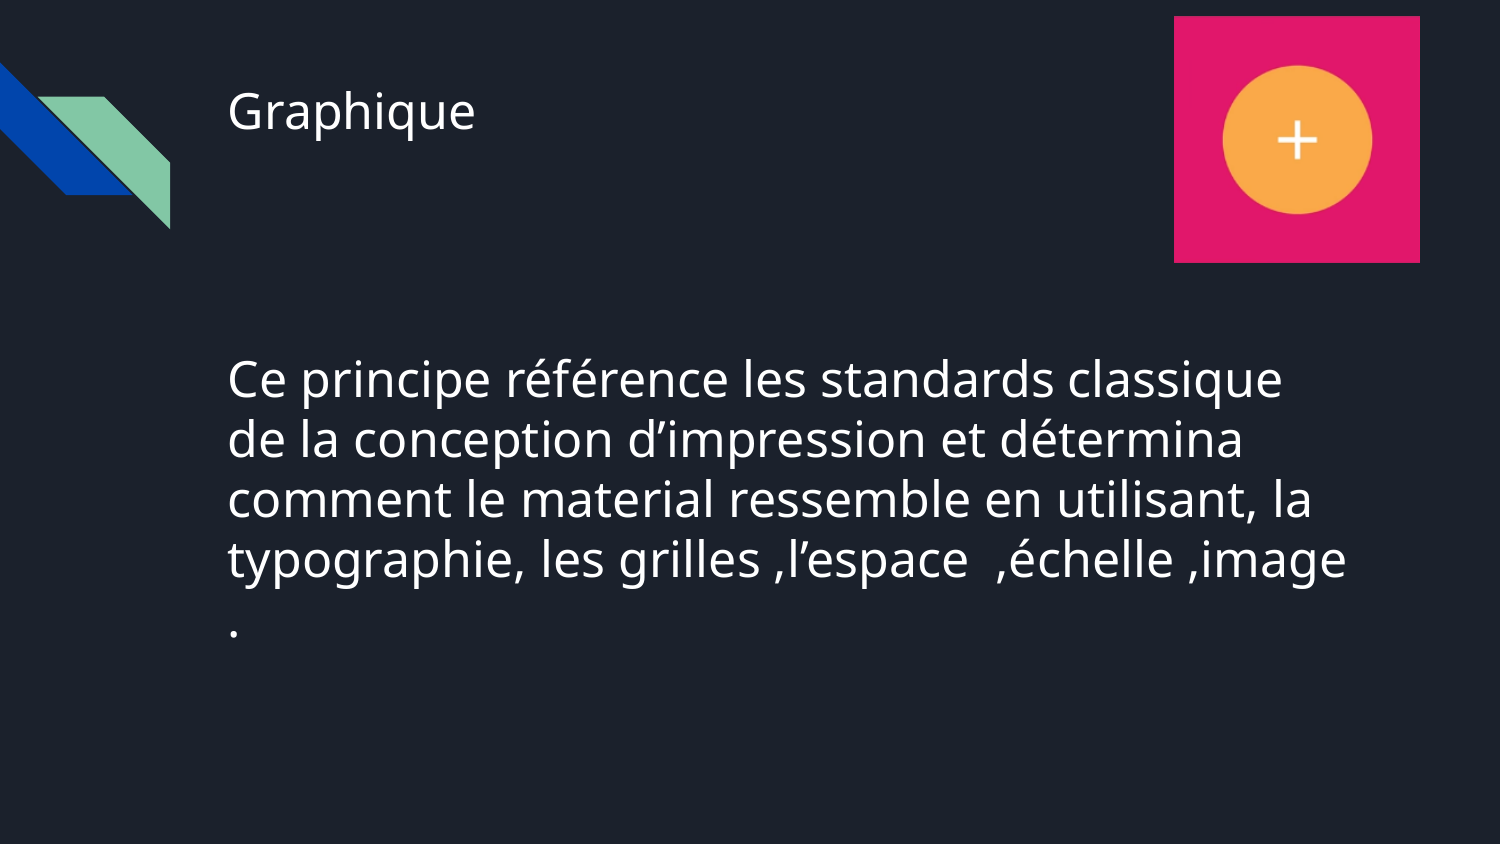

# Graphique
Ce principe référence les standards classique de la conception d’impression et détermina comment le material ressemble en utilisant, la typographie, les grilles ,l’espace ,échelle ,image .